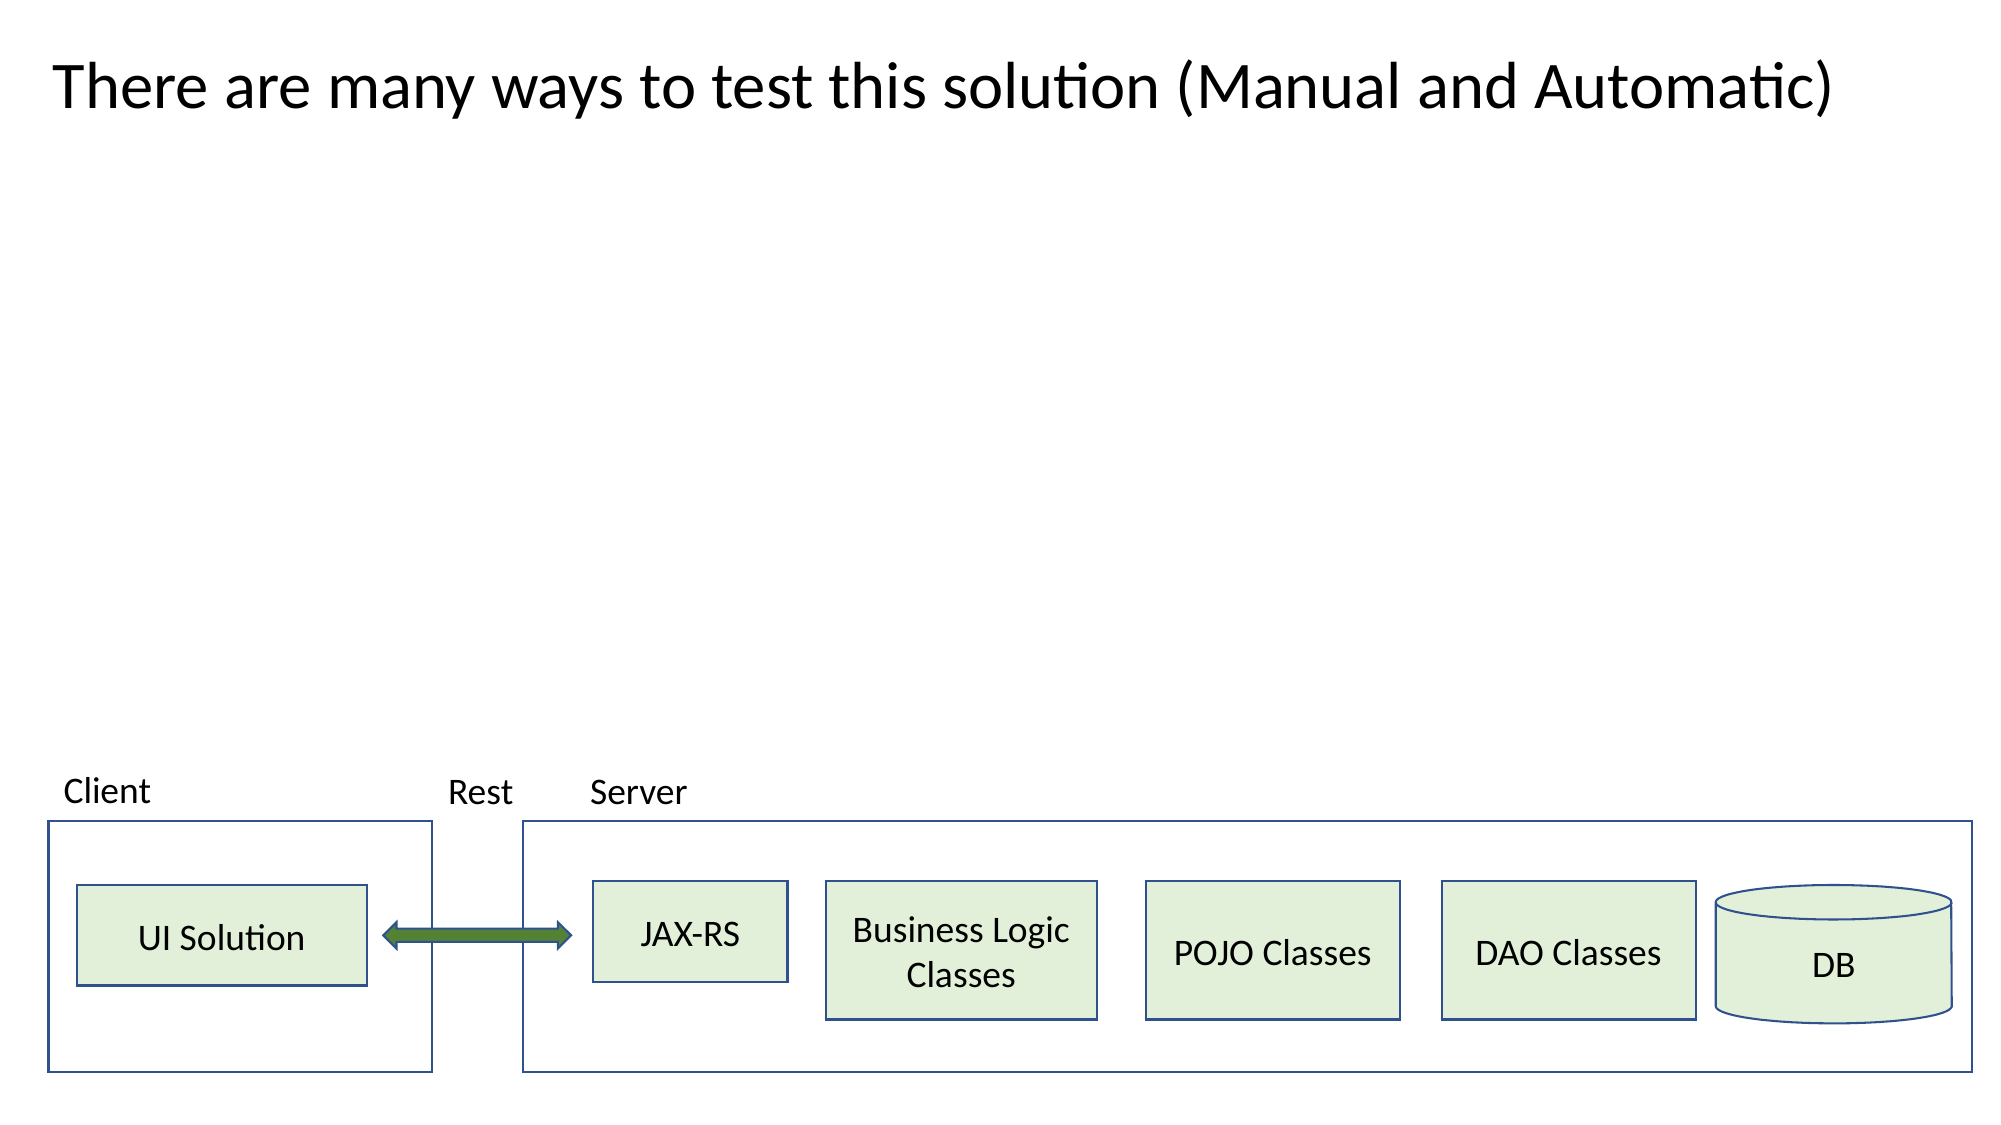

There are many ways to test this solution (Manual and Automatic)
Client
Rest
Server
JAX-RS
Business Logic Classes
POJO Classes
DAO Classes
UI Solution
DB